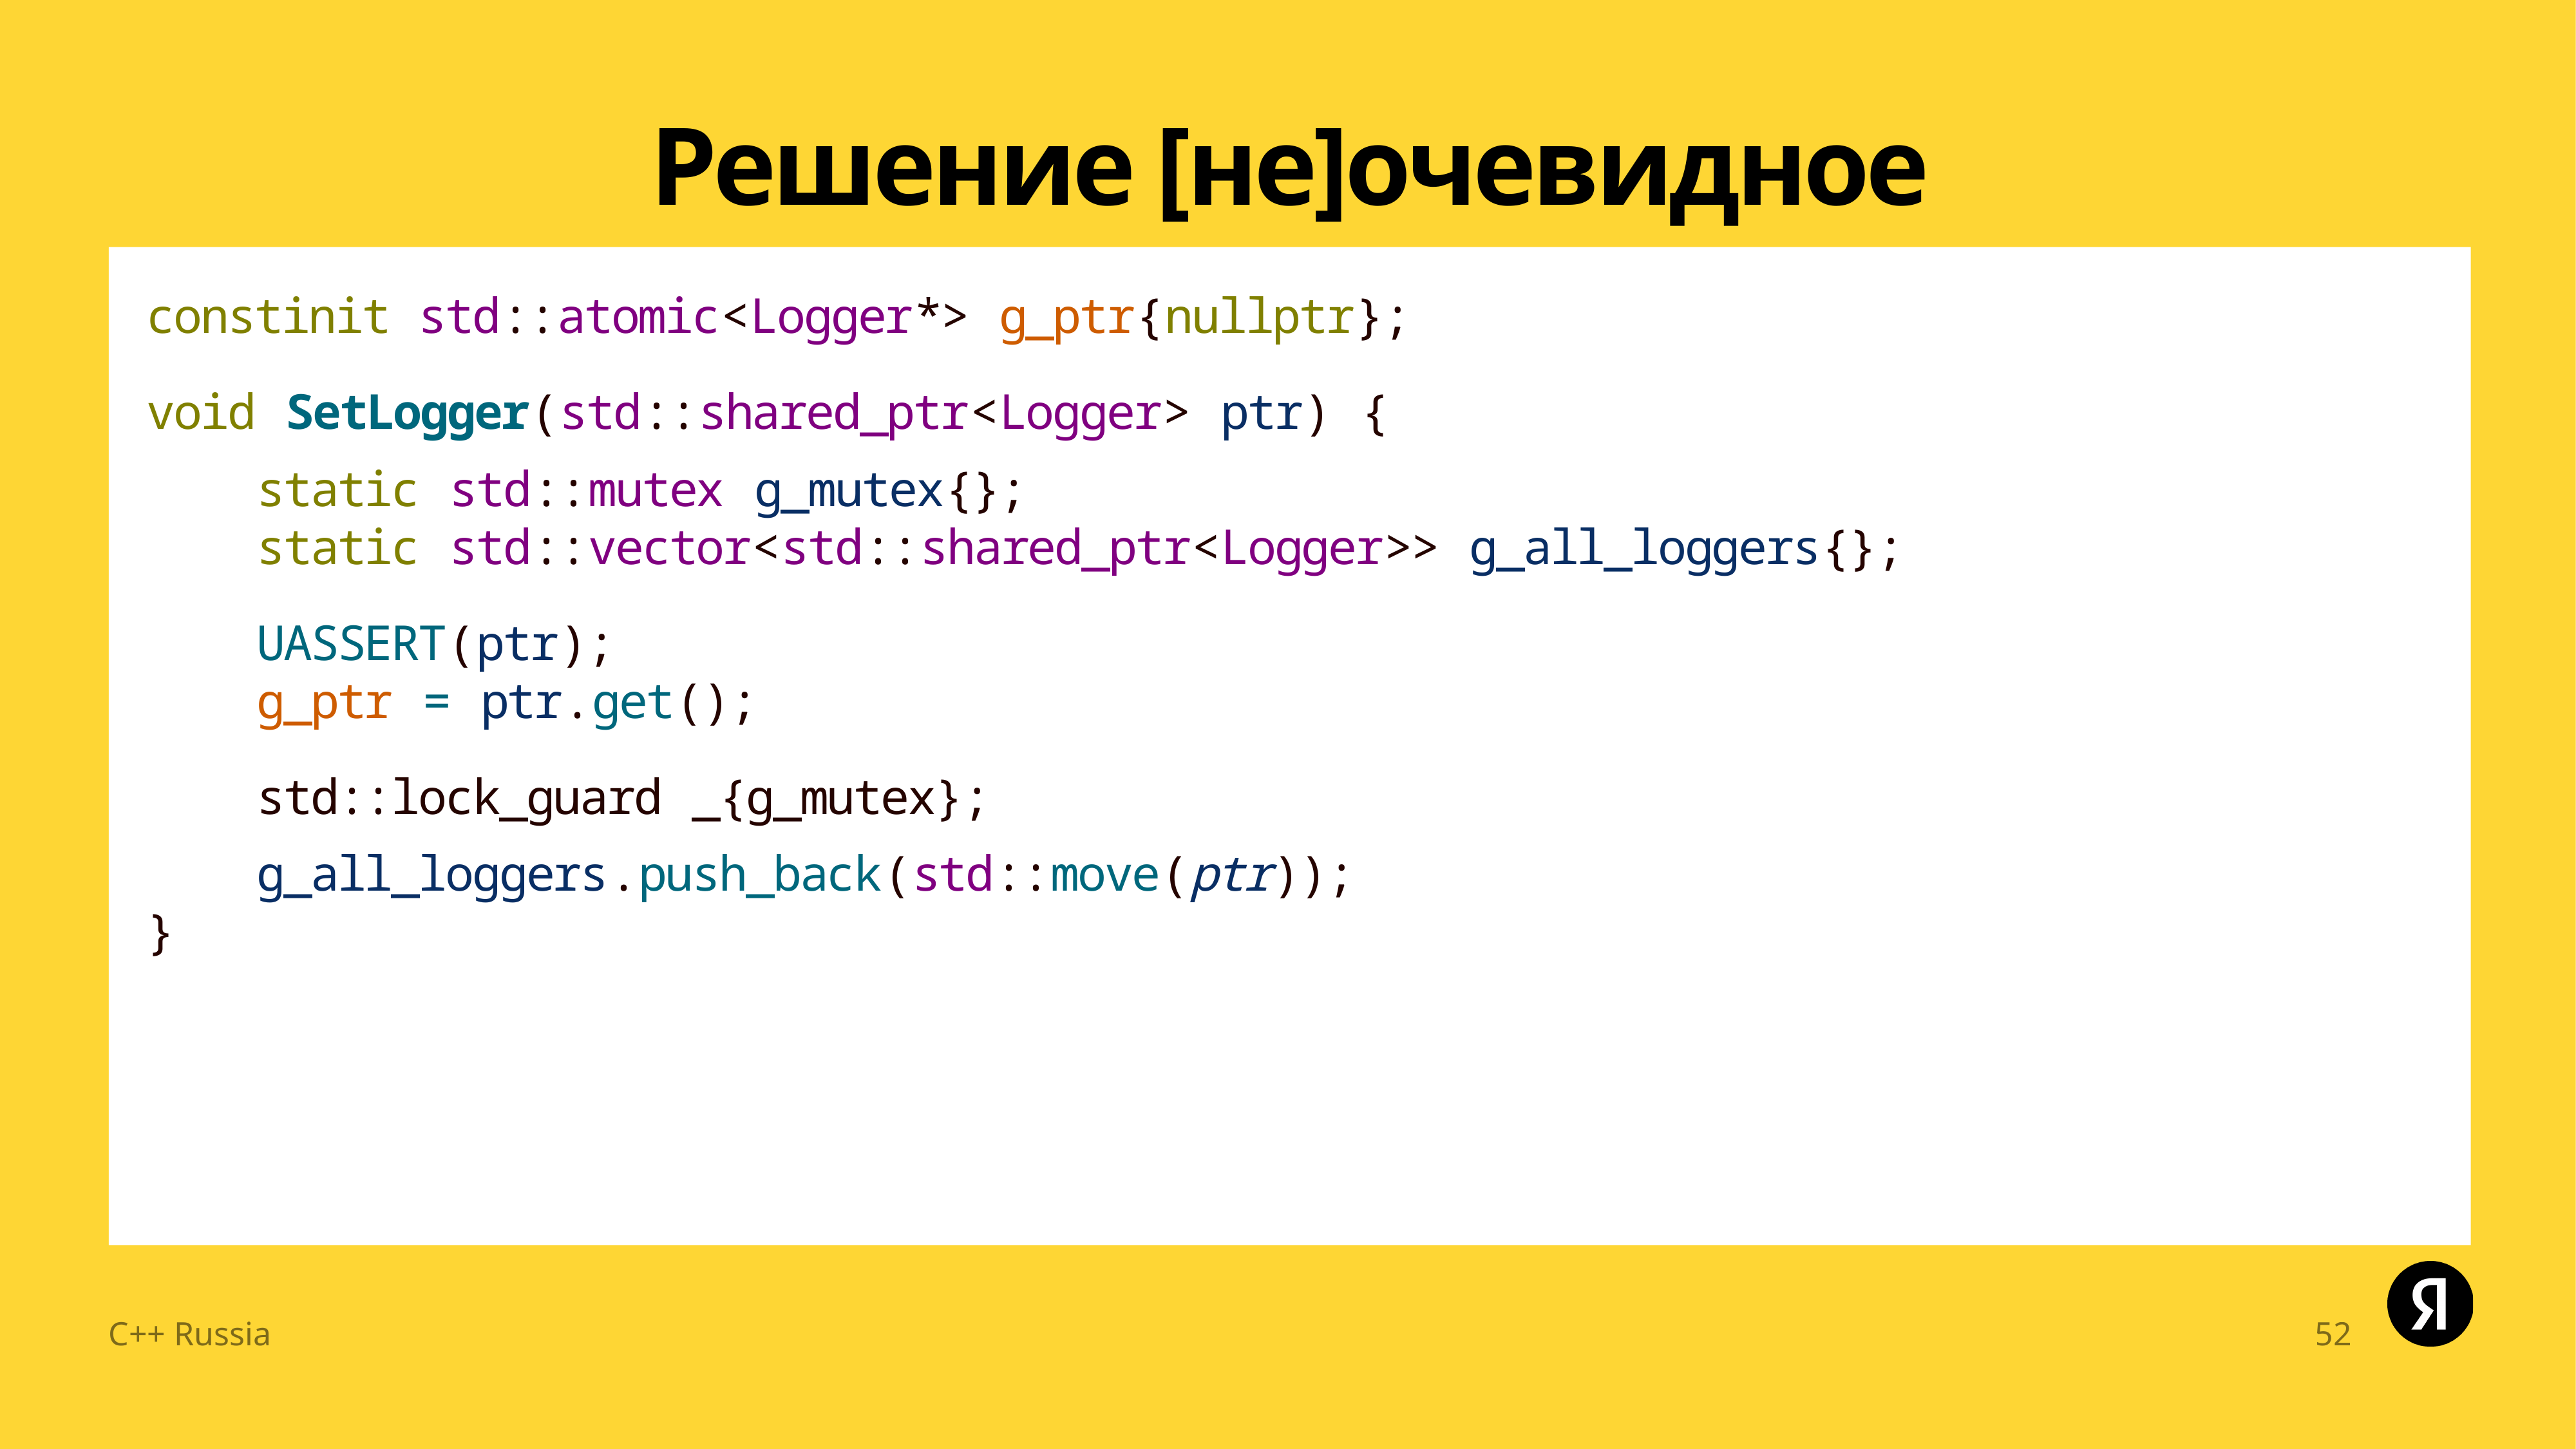

Решение [не]очевидное
# constinit std::atomic<Logger*> g_ptr{nullptr};
void SetLogger(std::shared_ptr<Logger> ptr) {
 static std::mutex g_mutex{};
 static std::vector<std::shared_ptr<Logger>> g_all_loggers{};
 UASSERT(ptr);
 g_ptr = ptr.get();
 std::lock_guard _{g_mutex};
 g_all_loggers.push_back(std::move(ptr));
}
C++ Russia
52